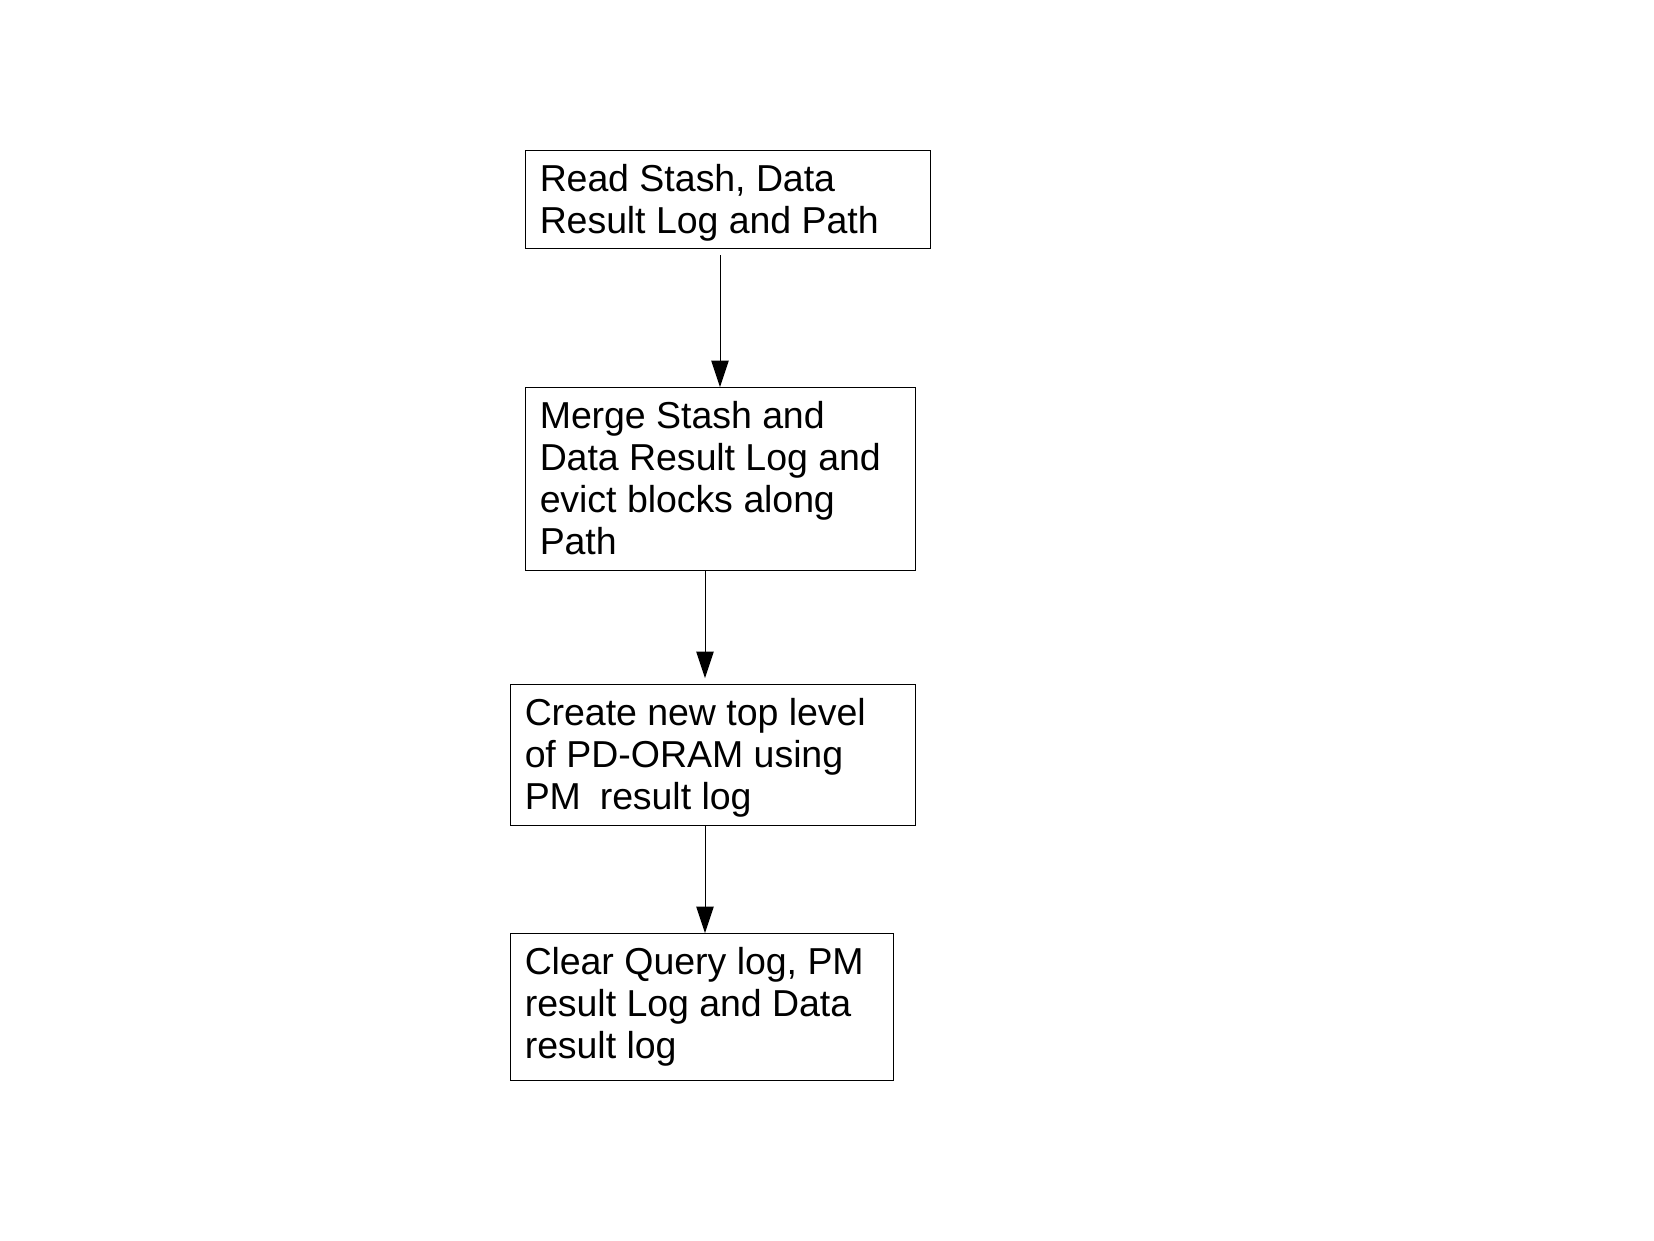

Read Stash, Data Result Log and Path
Merge Stash and Data Result Log and evict blocks along Path
Create new top level of PD-ORAM using PM 	result log
Clear Query log, PM result Log and Data result log